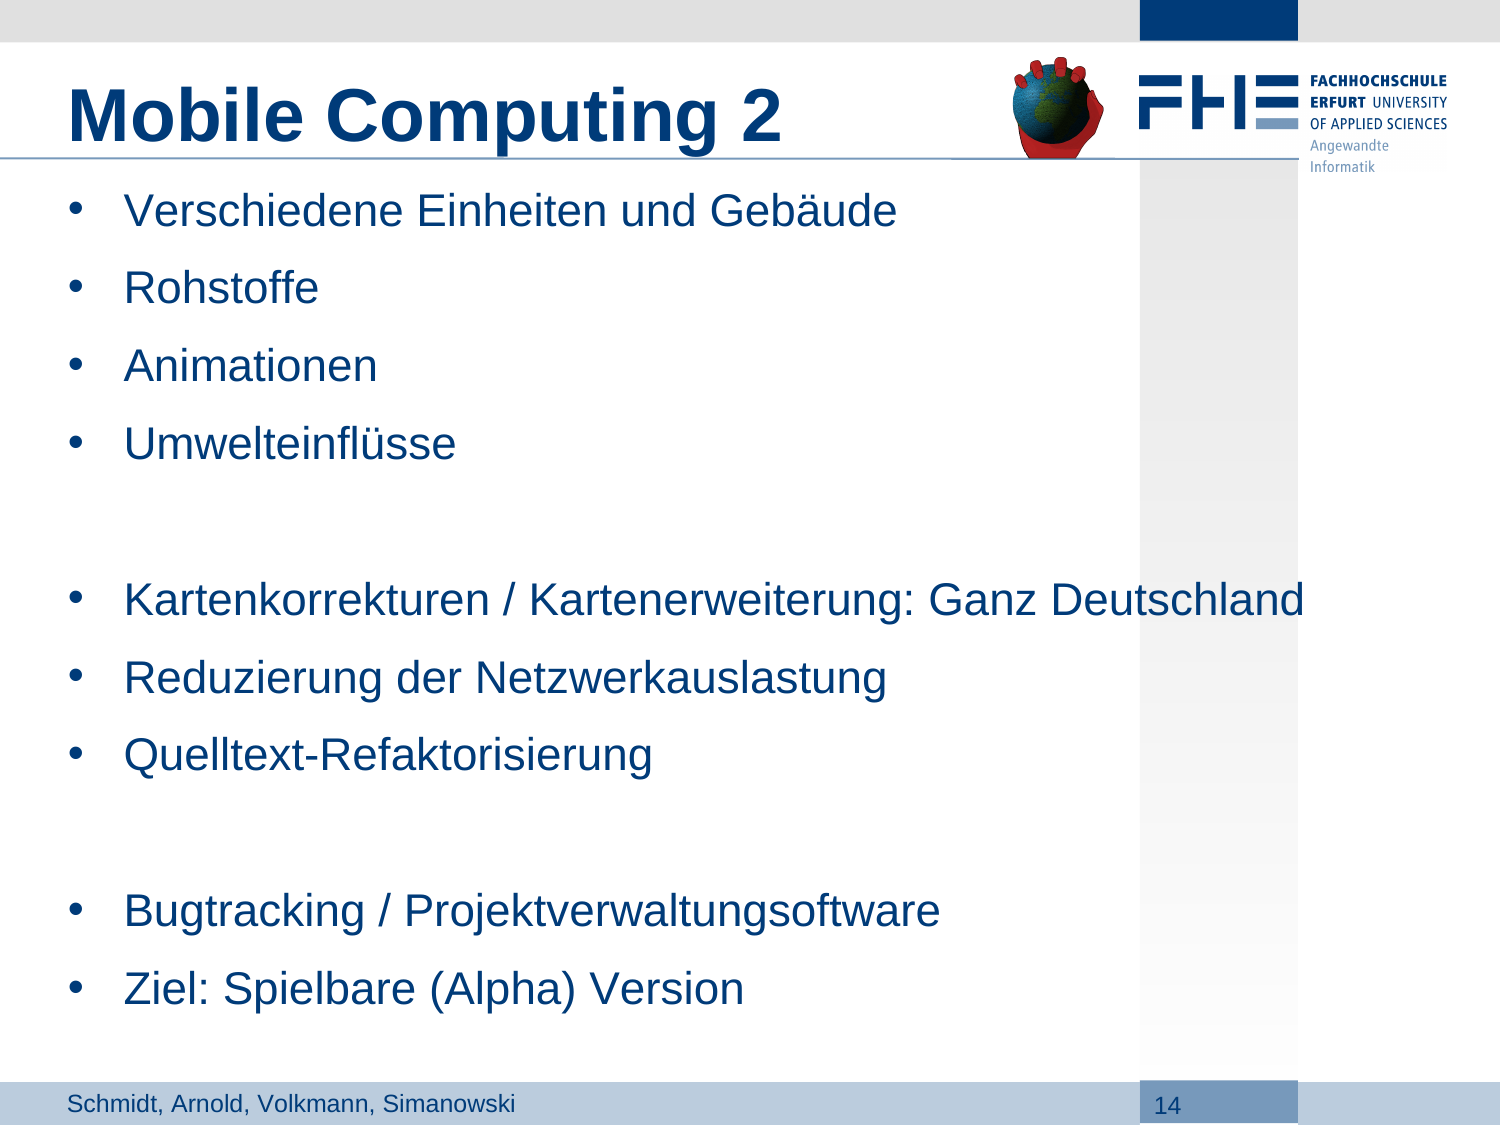

# Mobile Computing 2
Verschiedene Einheiten und Gebäude
Rohstoffe
Animationen
Umwelteinflüsse
Kartenkorrekturen / Kartenerweiterung: Ganz Deutschland
Reduzierung der Netzwerkauslastung
Quelltext-Refaktorisierung
Bugtracking / Projektverwaltungsoftware
Ziel: Spielbare (Alpha) Version